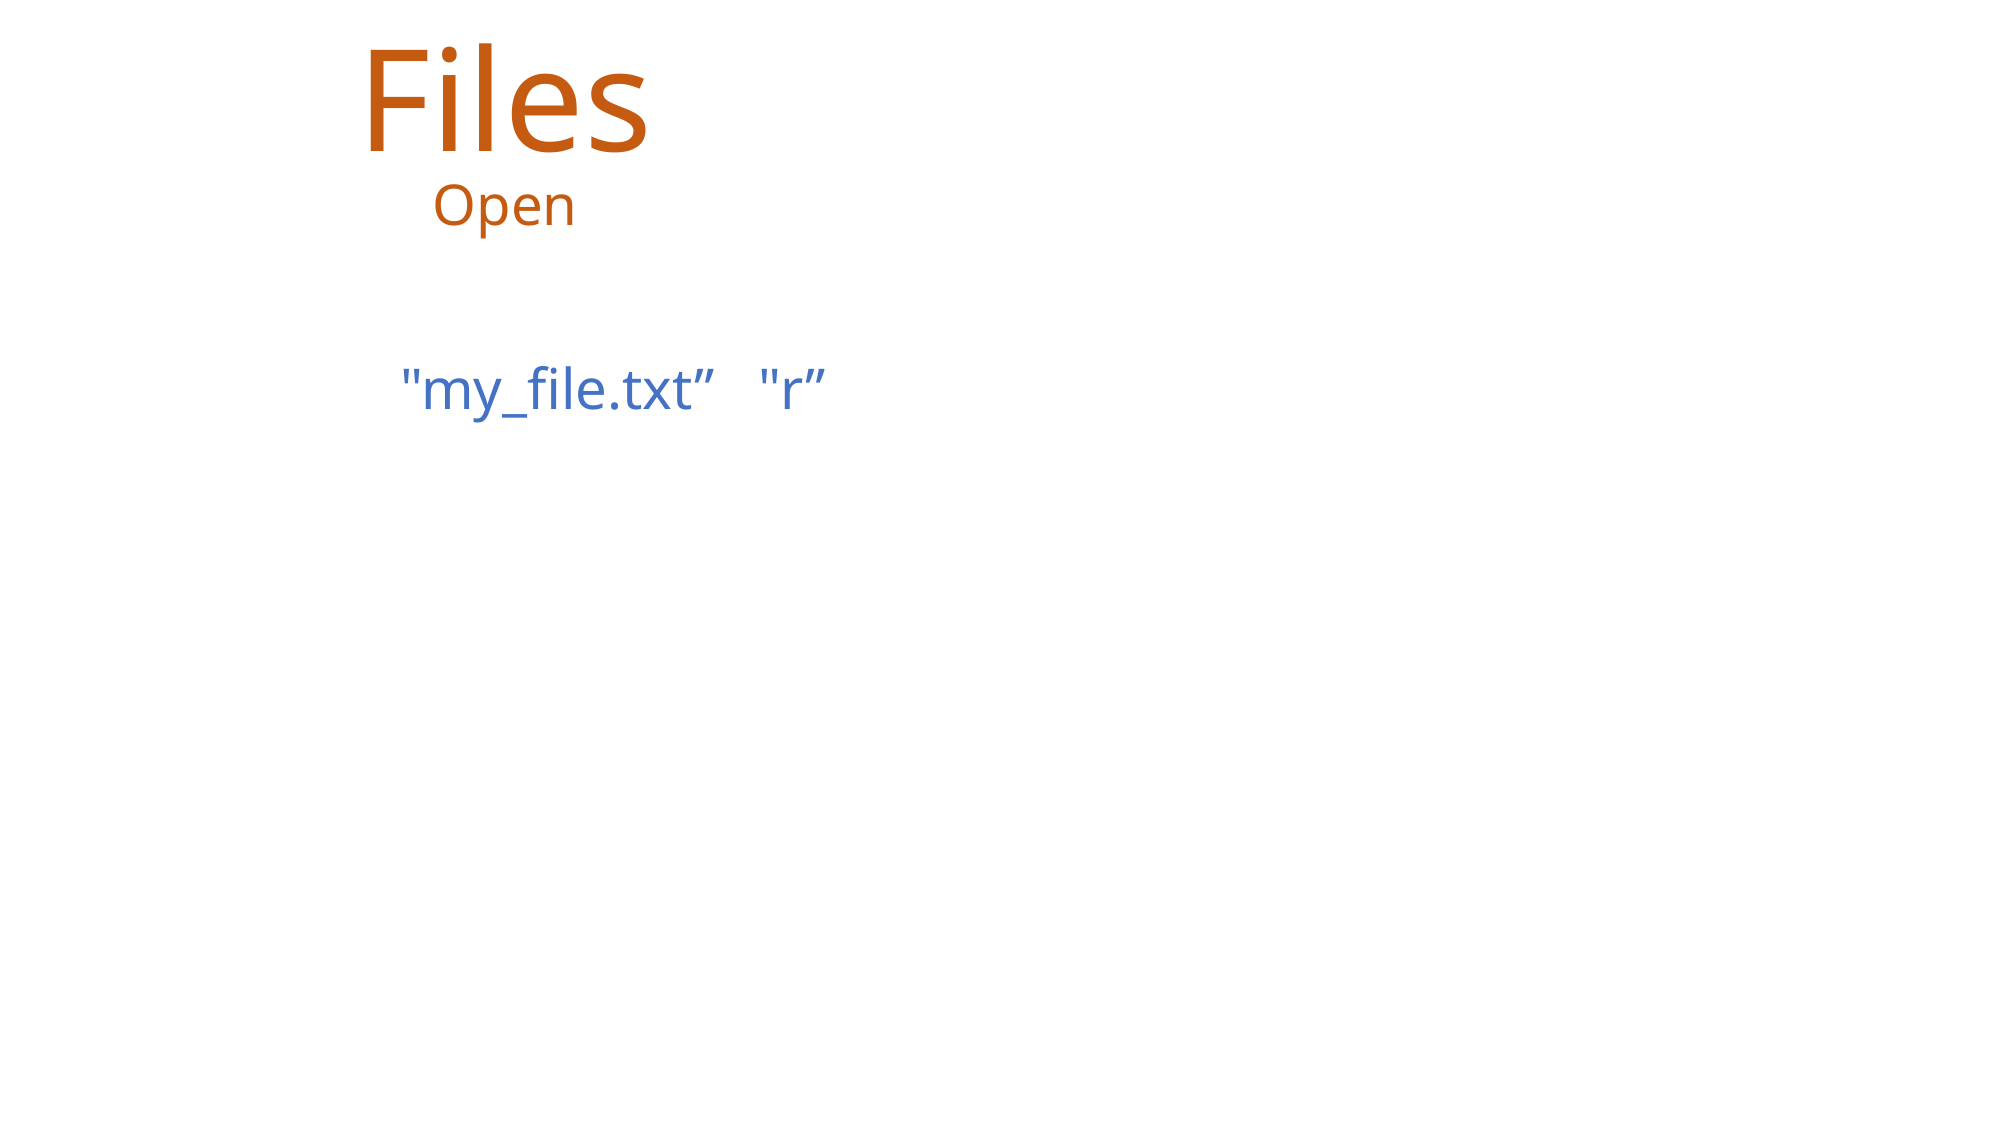

# Files
Open
f = open( "my_file.txt” , "r” )